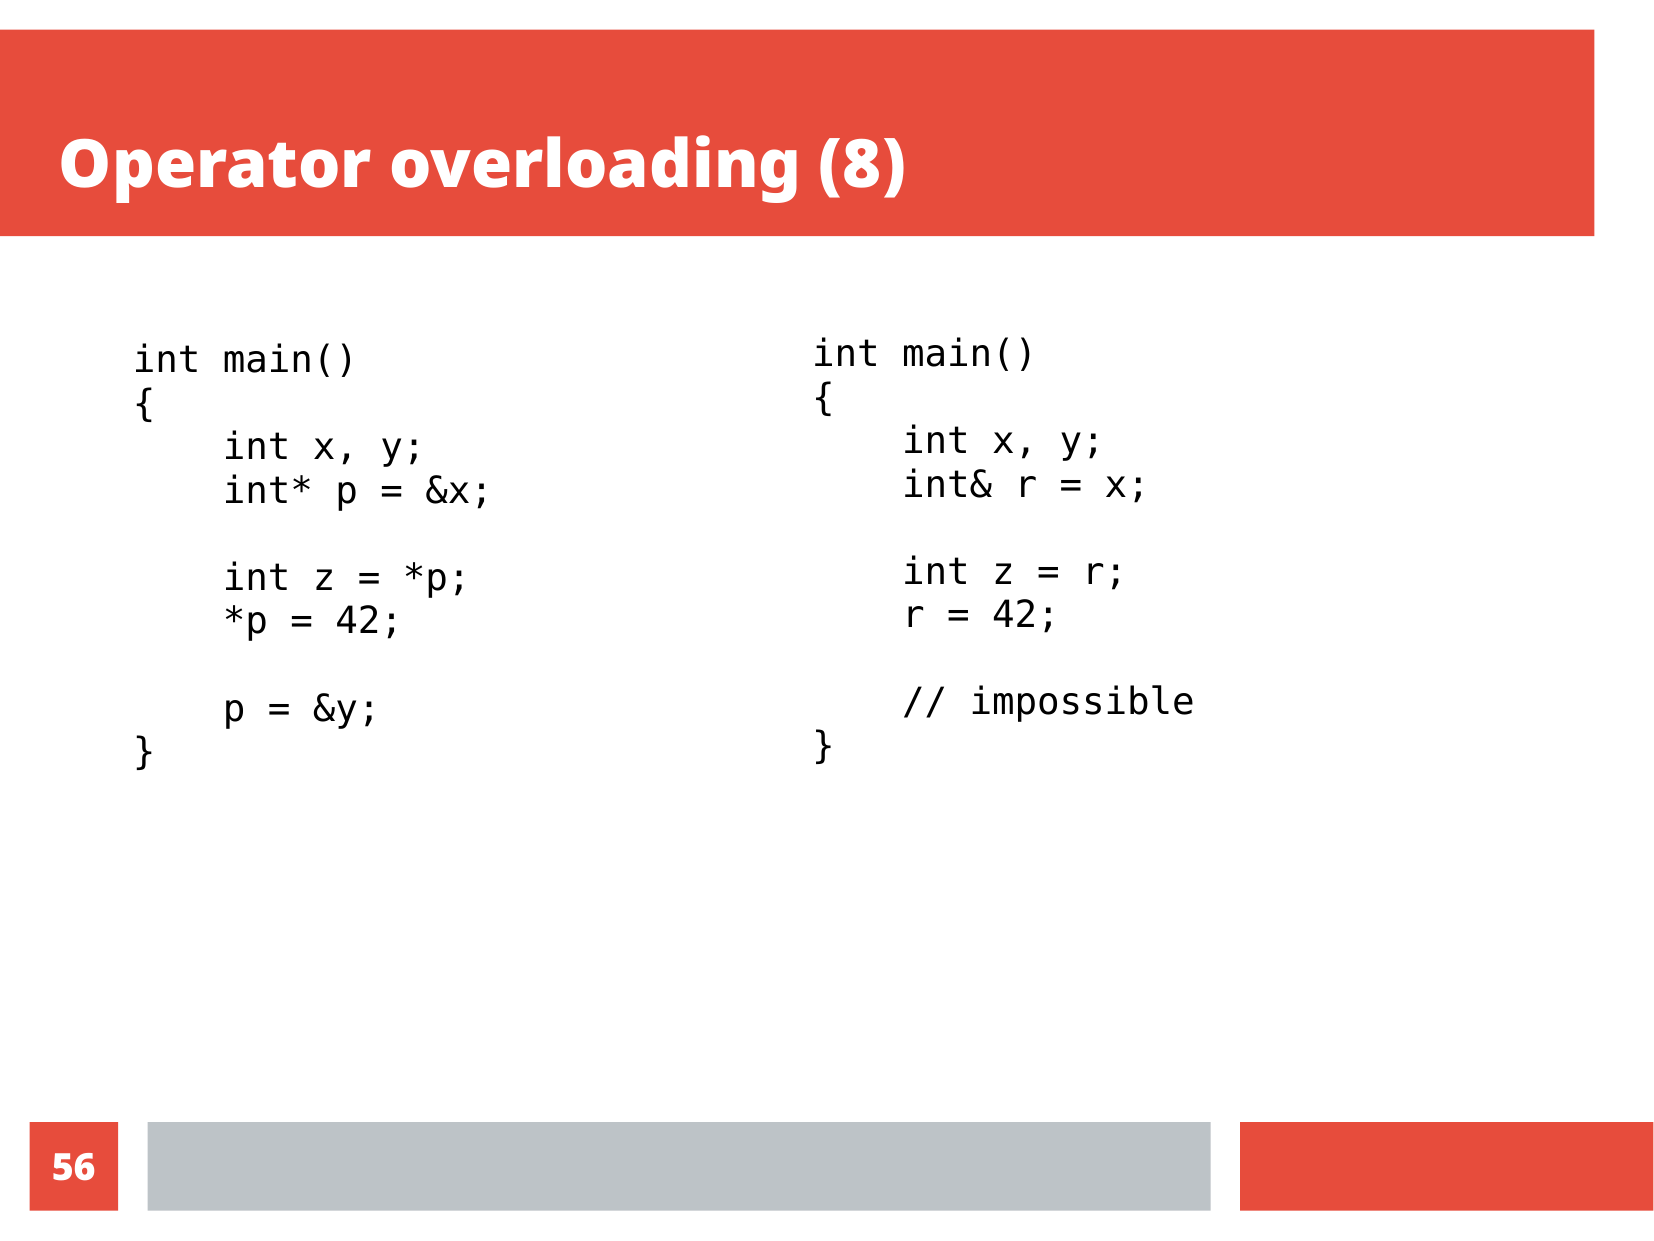

# Operator overloading (8)
int main()
{
 int x, y;
 int& r = x;
 int z = r;
 r = 42;
 // impossible
}
int main()
{
 int x, y;
 int* p = &x;
 int z = *p;
 *p = 42;
 p = &y;
}
56